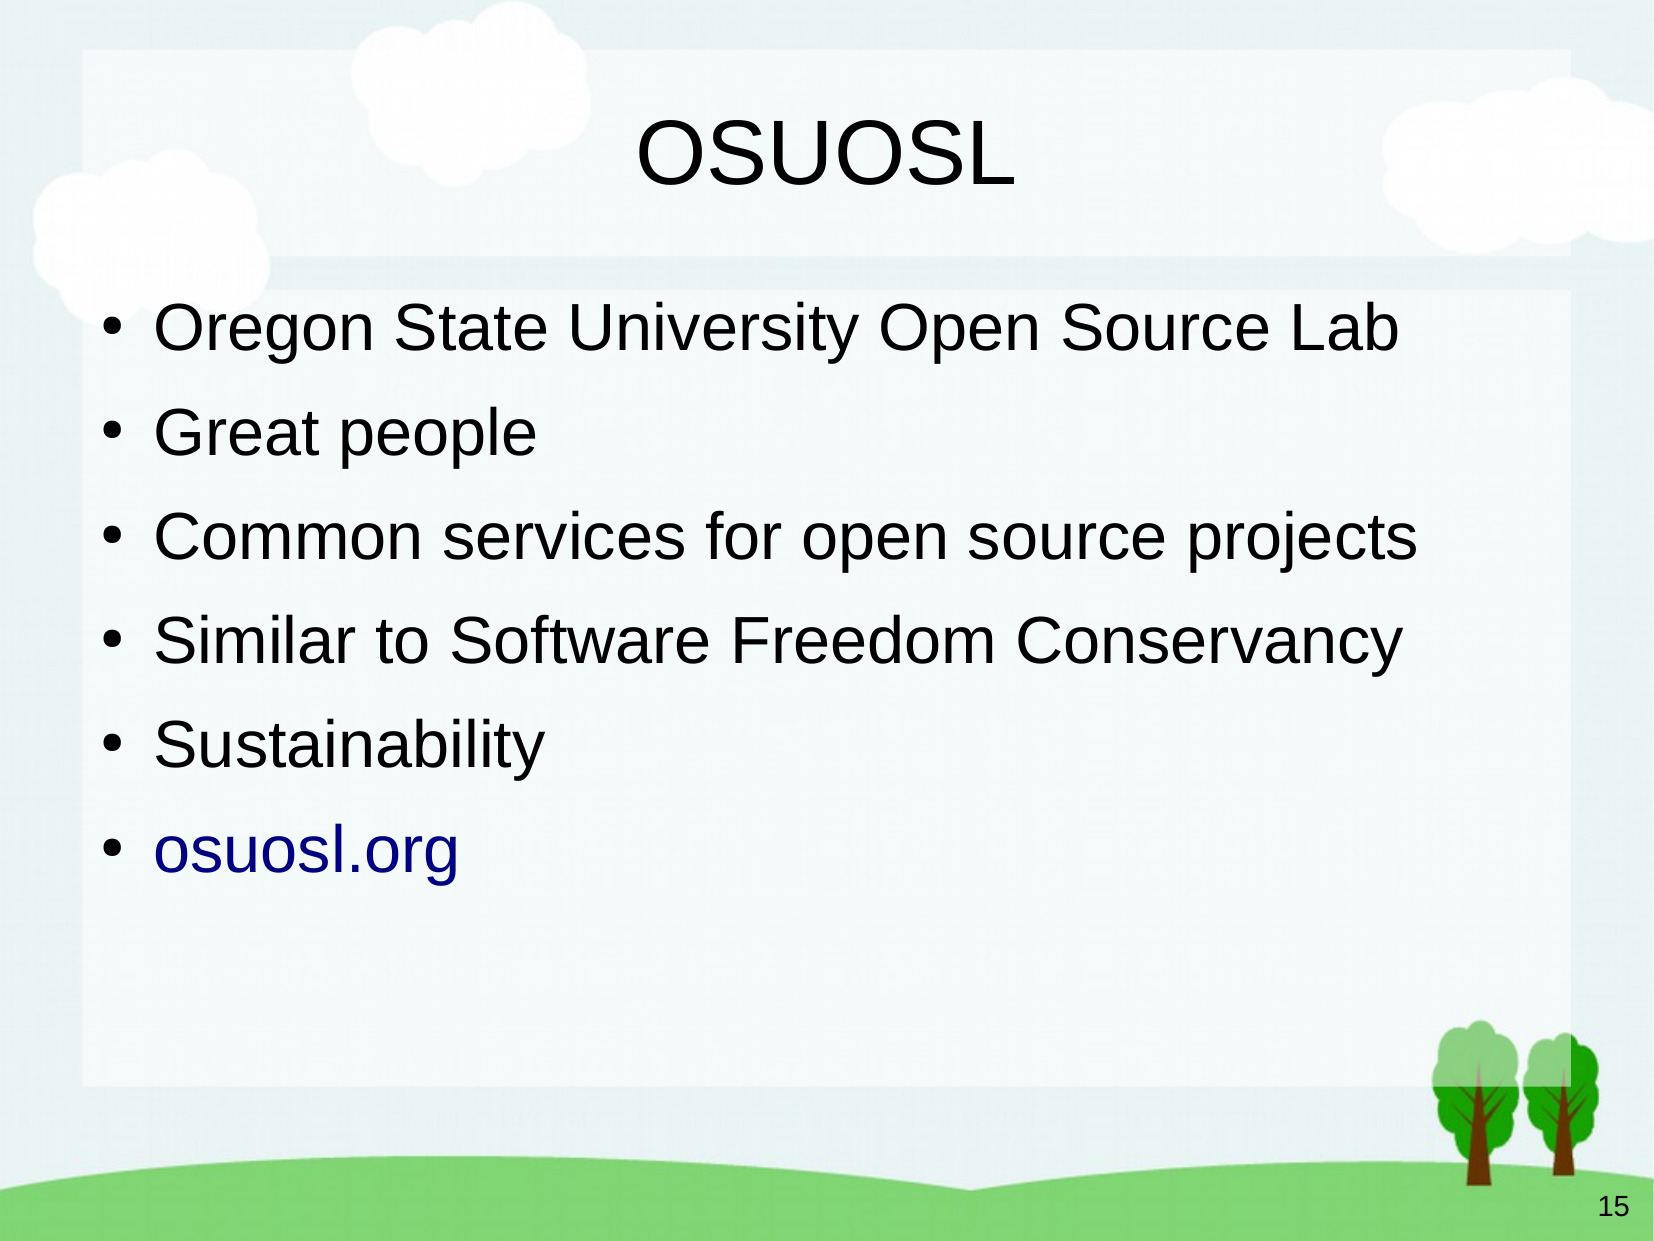

# OSUOSL
Oregon State University Open Source Lab
Great people
Common services for open source projects
Similar to Software Freedom Conservancy
Sustainability
osuosl.org
15